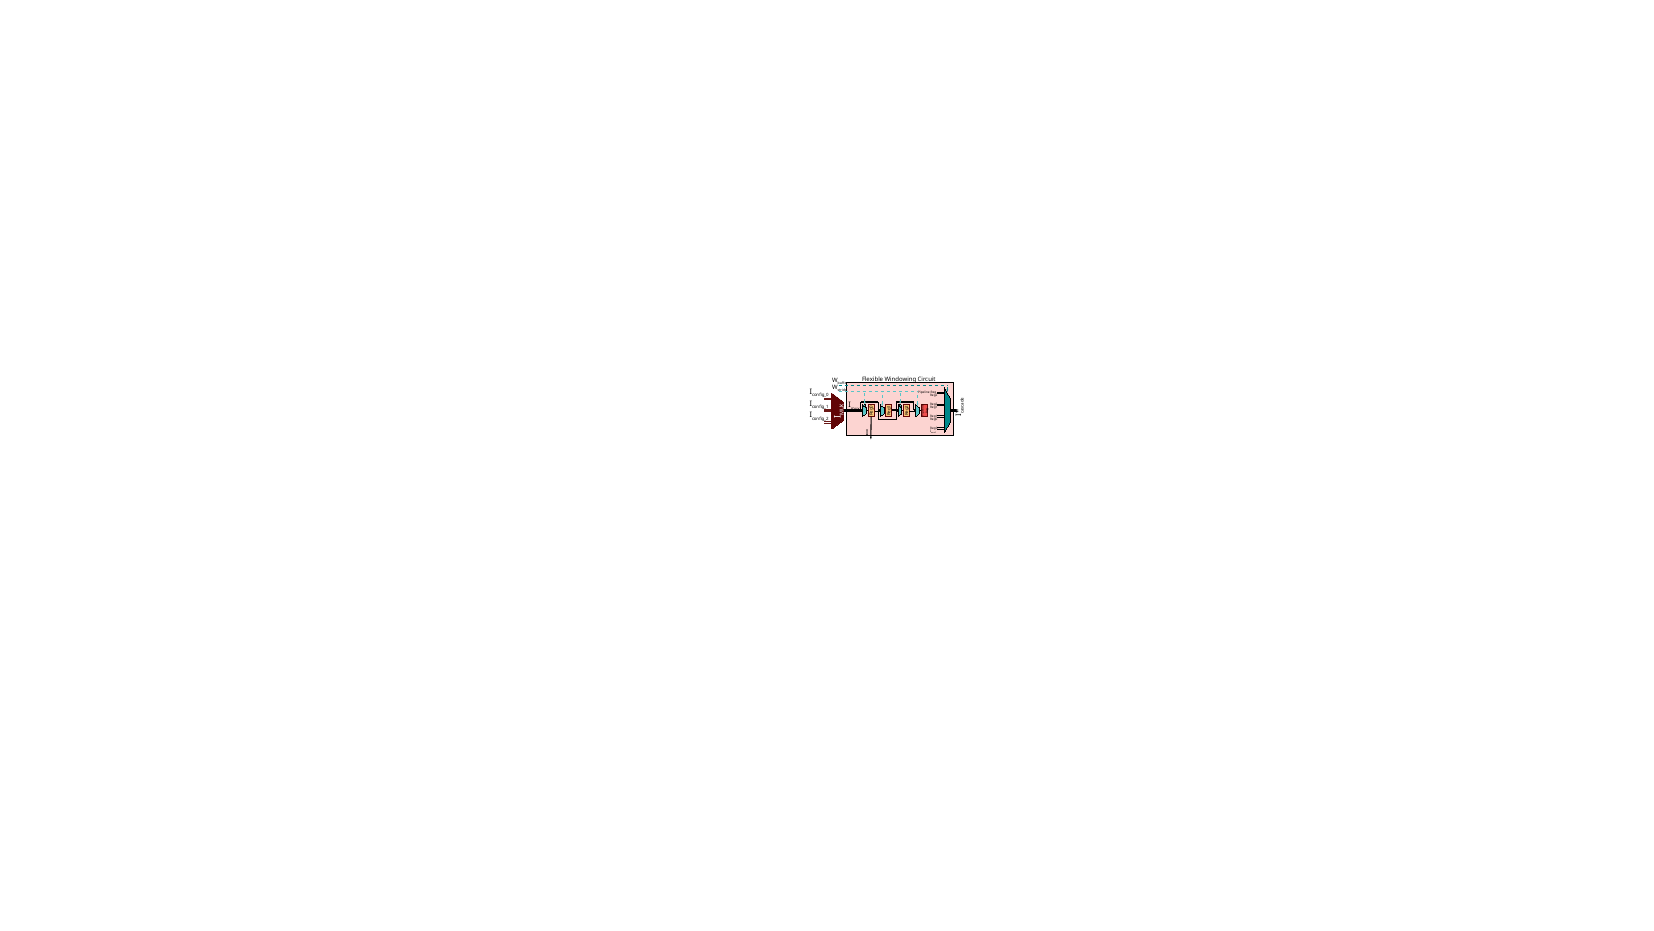

Flexible Windowing Circuit
Wbuffer
Wstride
Iconfig_0
Pipeline Reg
Reg2
Iconfig_1
Icascade
Imux
Reg2
Reg1
Iconfig_2
IMUX
Reg1
Pipeline
Reg
Reg0
Reg1
Reg2
Reg0
Reg0
I
Imux0